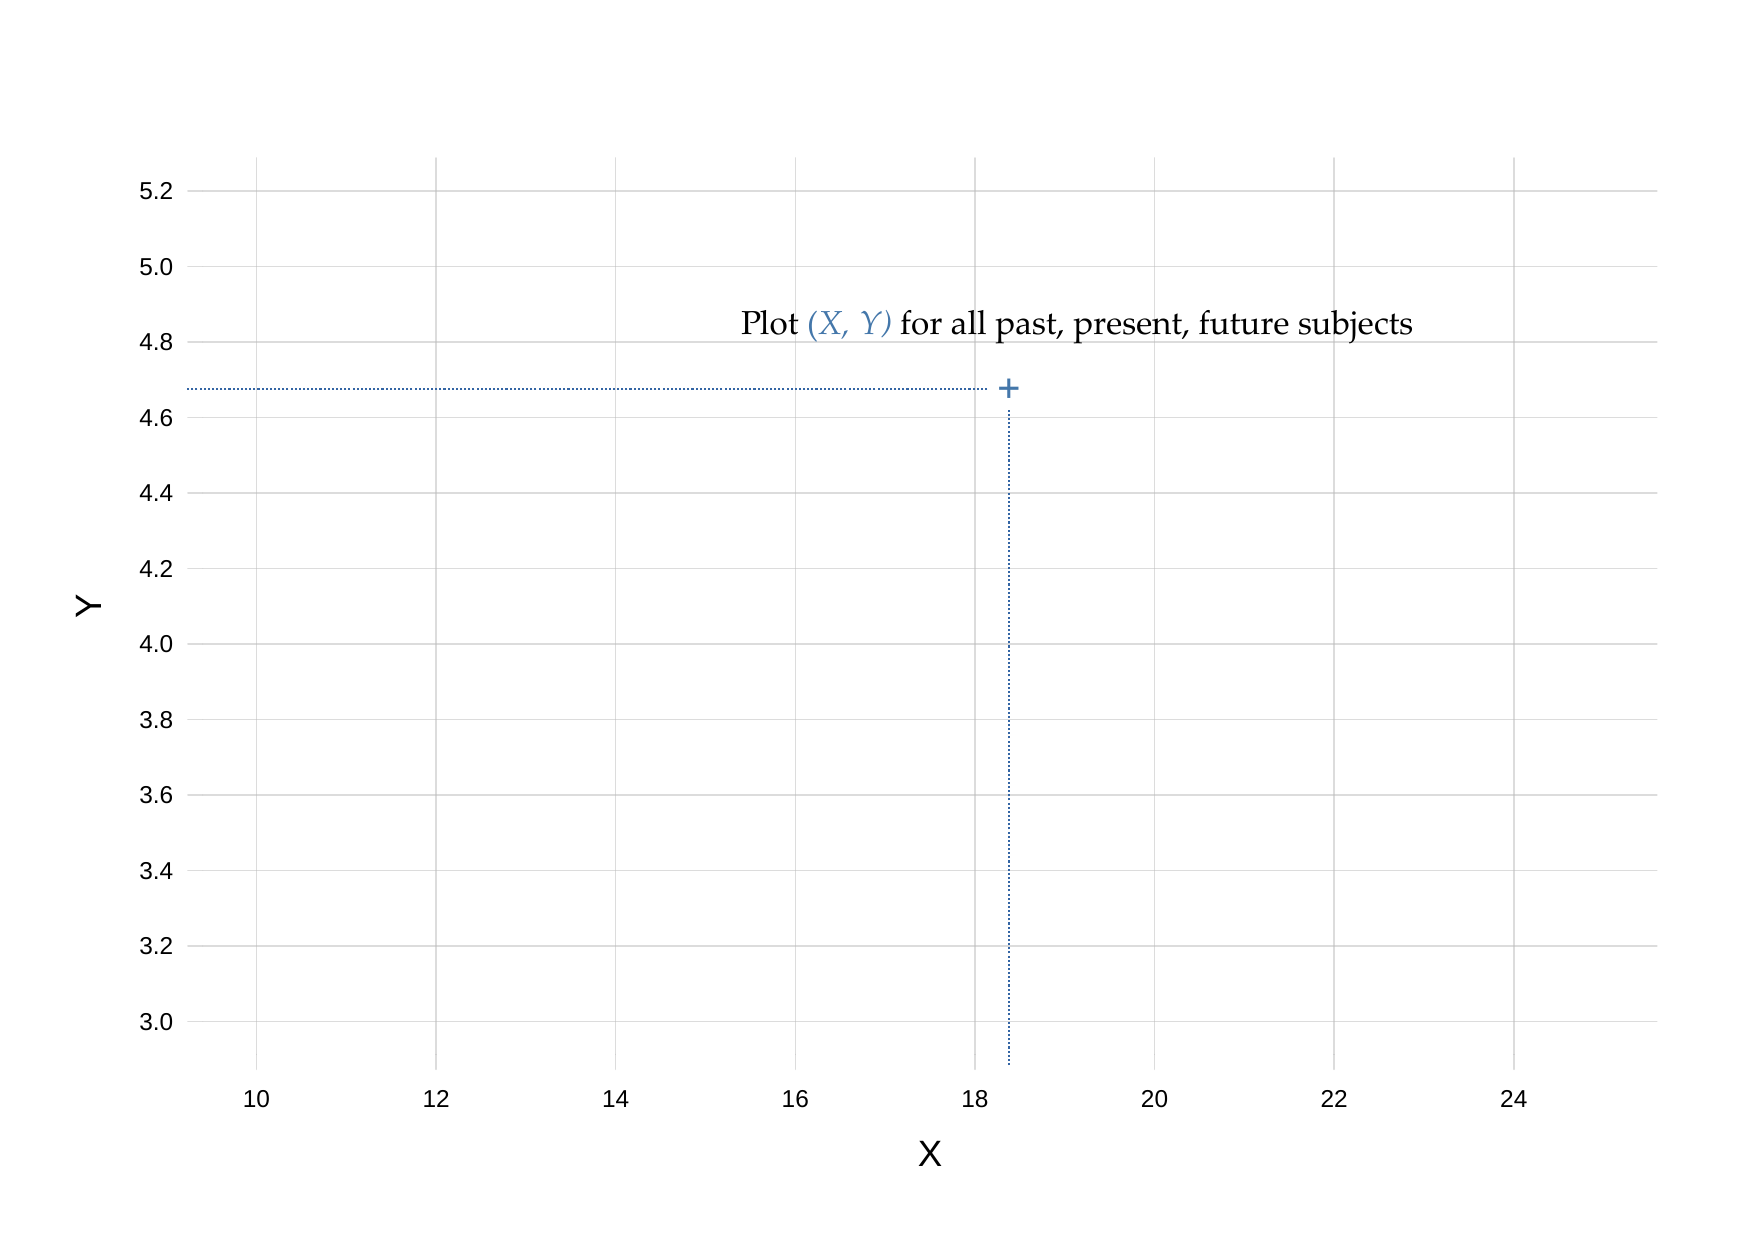

Plot (X, Y) for all past, present, future subjects
+